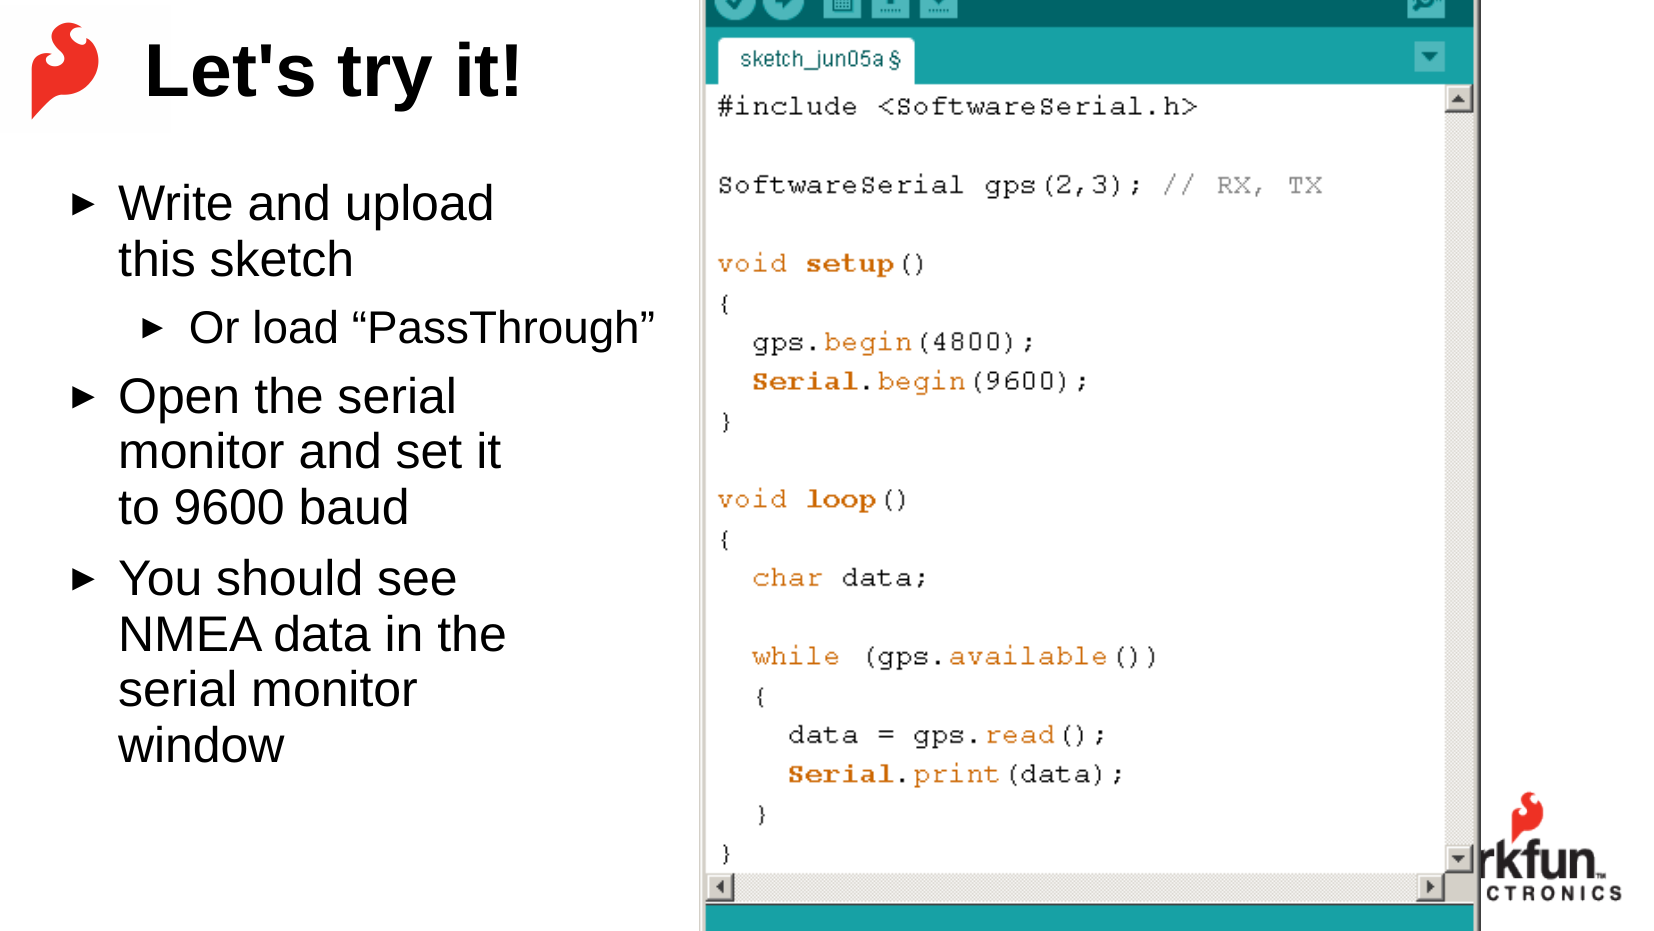

# Let's try it!
Write and upload
this sketch
Or load “PassThrough”
Open the serial
monitor and set it
to 9600 baud
You should see
NMEA data in the
serial monitor
window